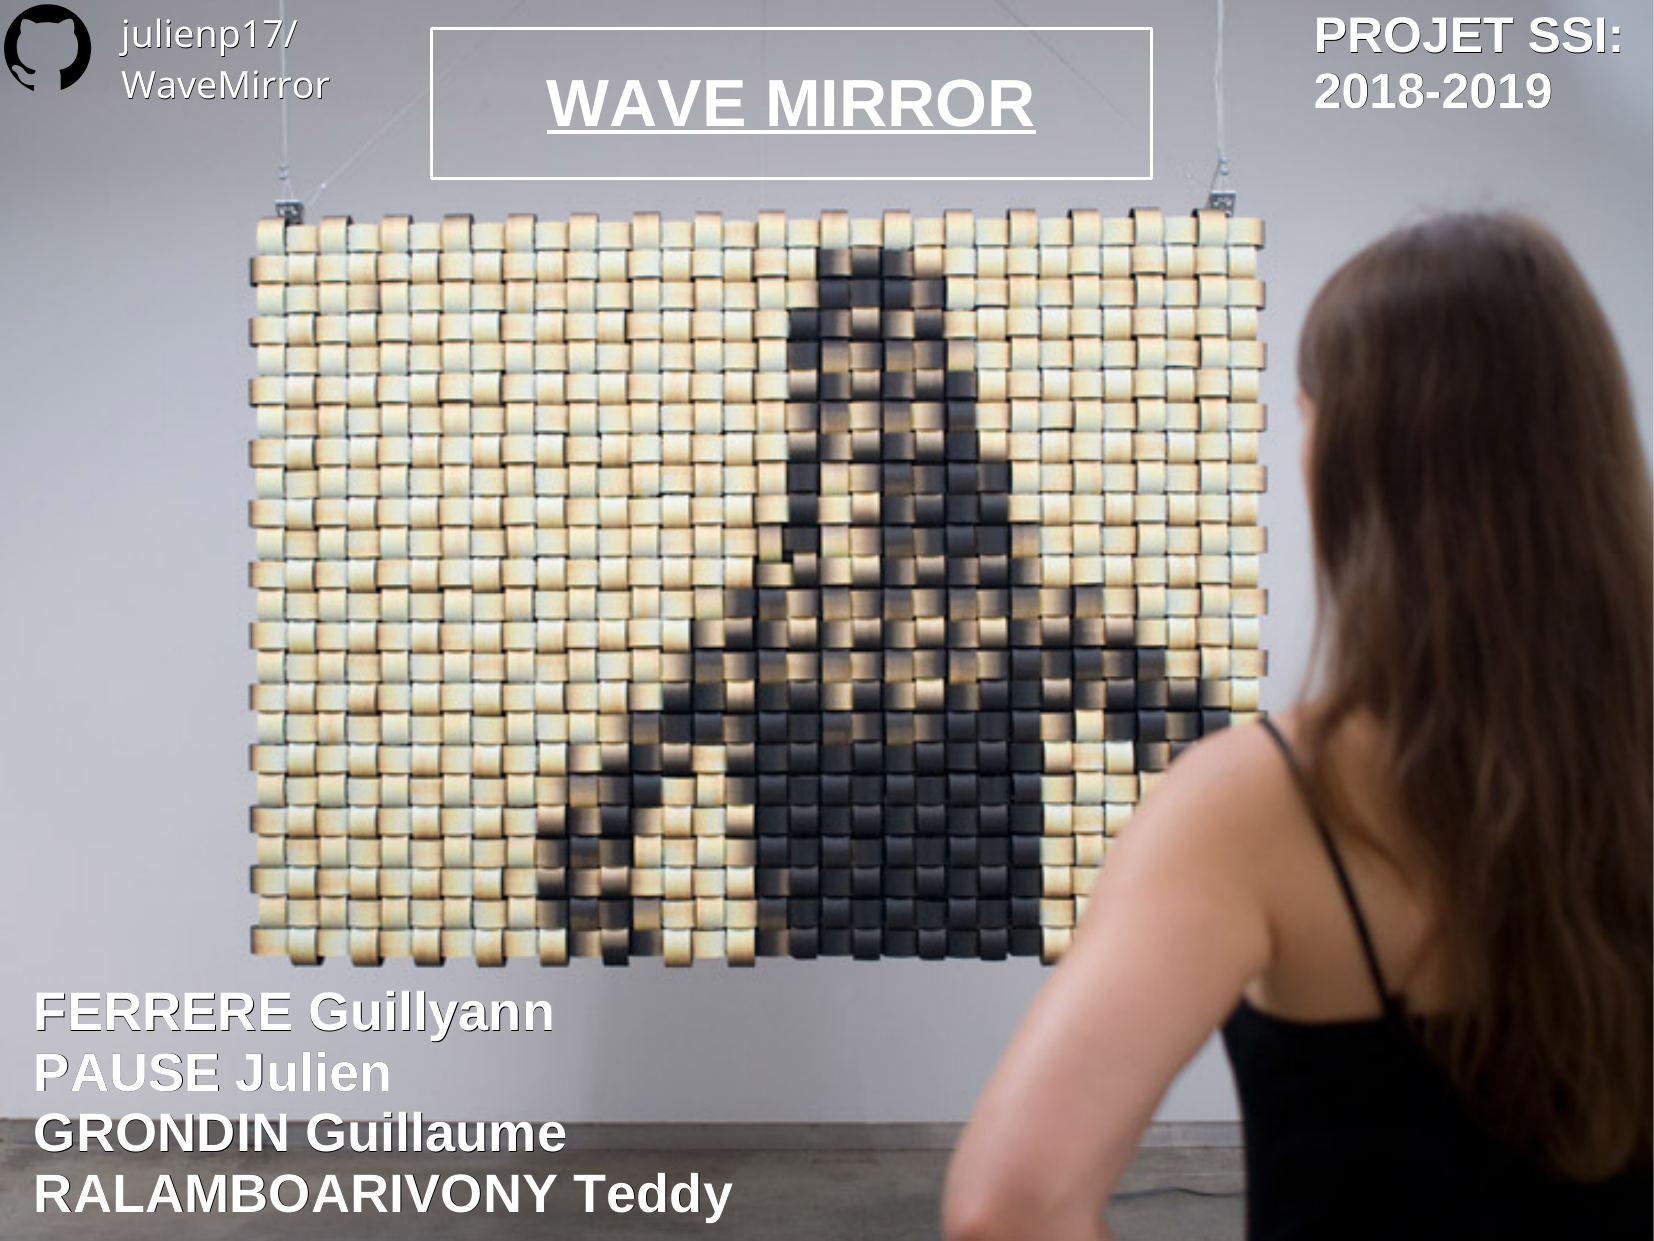

PROJET SSI:
2018-2019
julienp17/WaveMirror
# WAVE MIRROR
FERRERE Guillyann
PAUSE Julien
GRONDIN Guillaume
RALAMBOARIVONY Teddy